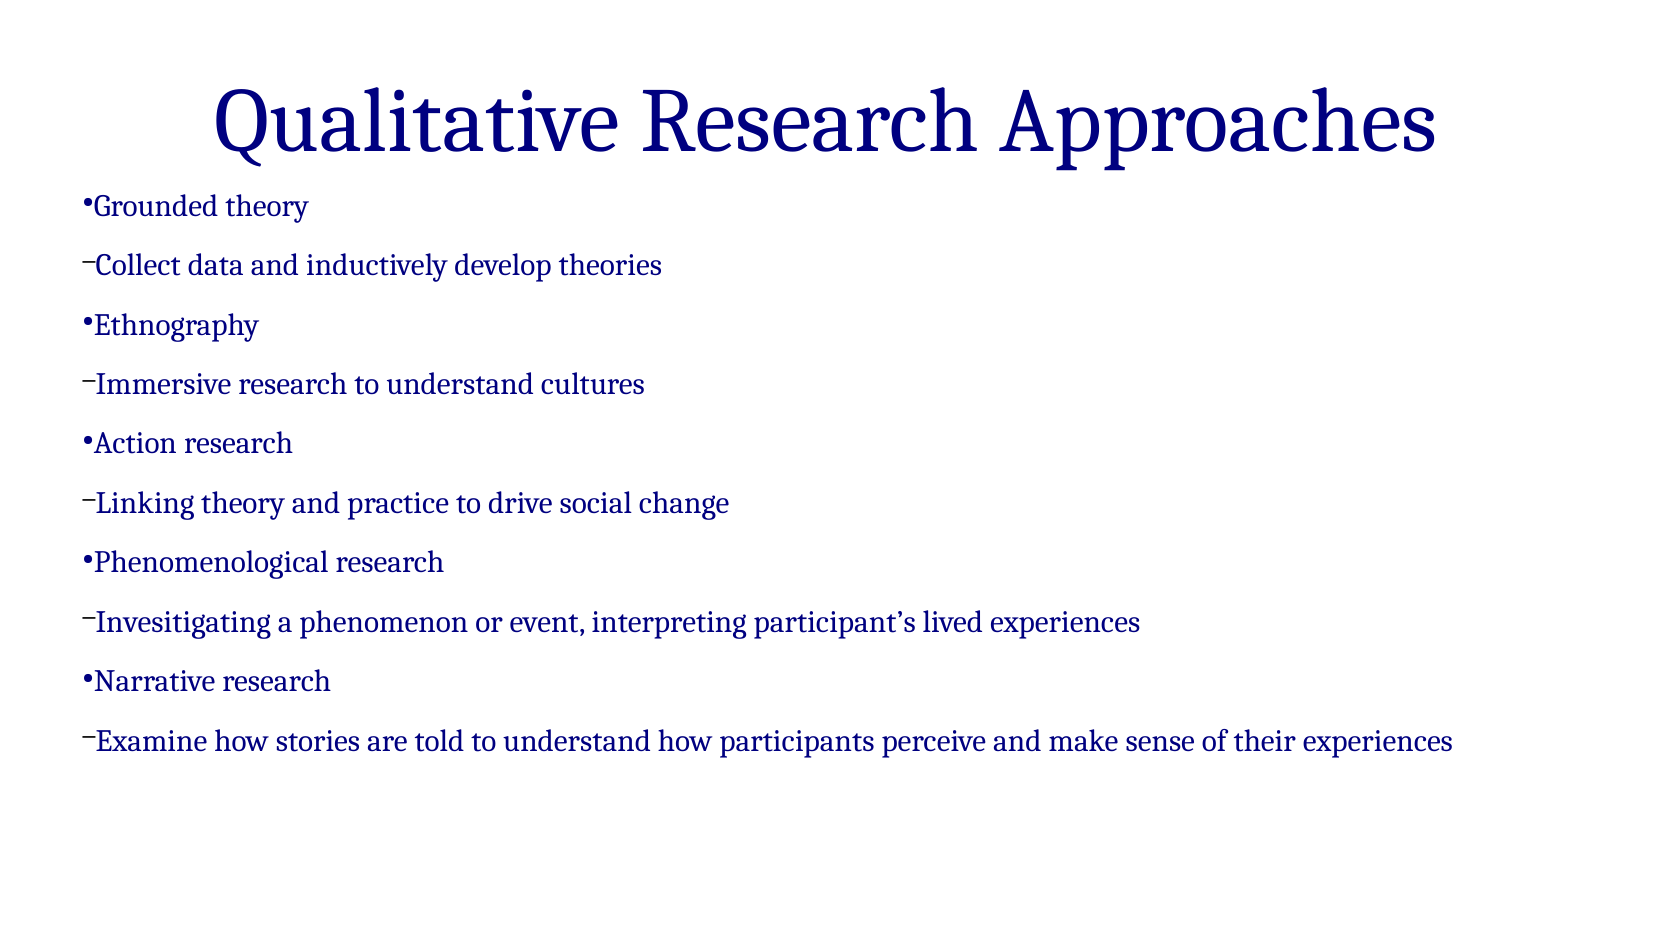

# Qualitative Research Approaches
Grounded theory
Collect data and inductively develop theories
Ethnography
Immersive research to understand cultures
Action research
Linking theory and practice to drive social change
Phenomenological research
Invesitigating a phenomenon or event, interpreting participant’s lived experiences
Narrative research
Examine how stories are told to understand how participants perceive and make sense of their experiences